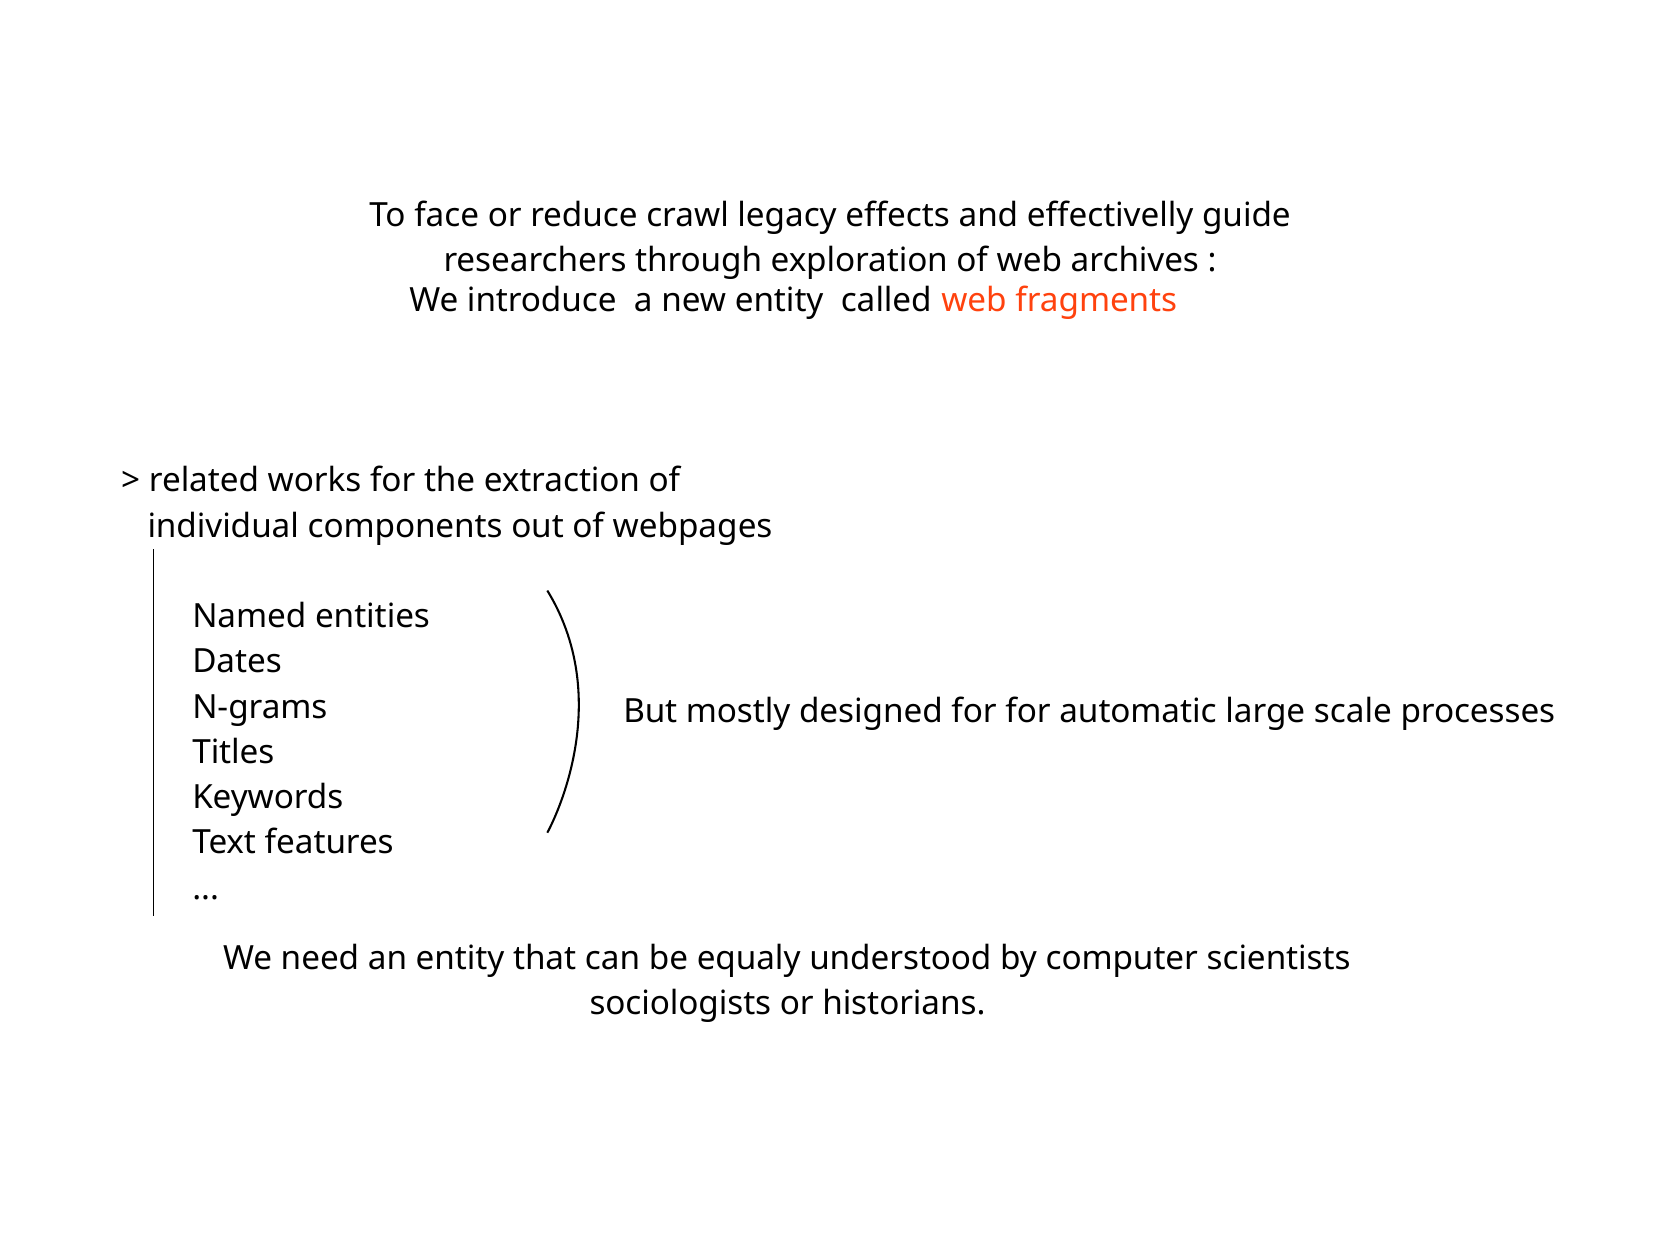

To face or reduce crawl legacy effects and effectivelly guide
researchers through exploration of web archives :
We introduce a new entity called web fragments
> related works for the extraction of
 individual components out of webpages
Named entities
Dates
N-grams
Titles
Keywords
Text features
...
But mostly designed for for automatic large scale processes
We need an entity that can be equaly understood by computer scientists
sociologists or historians.